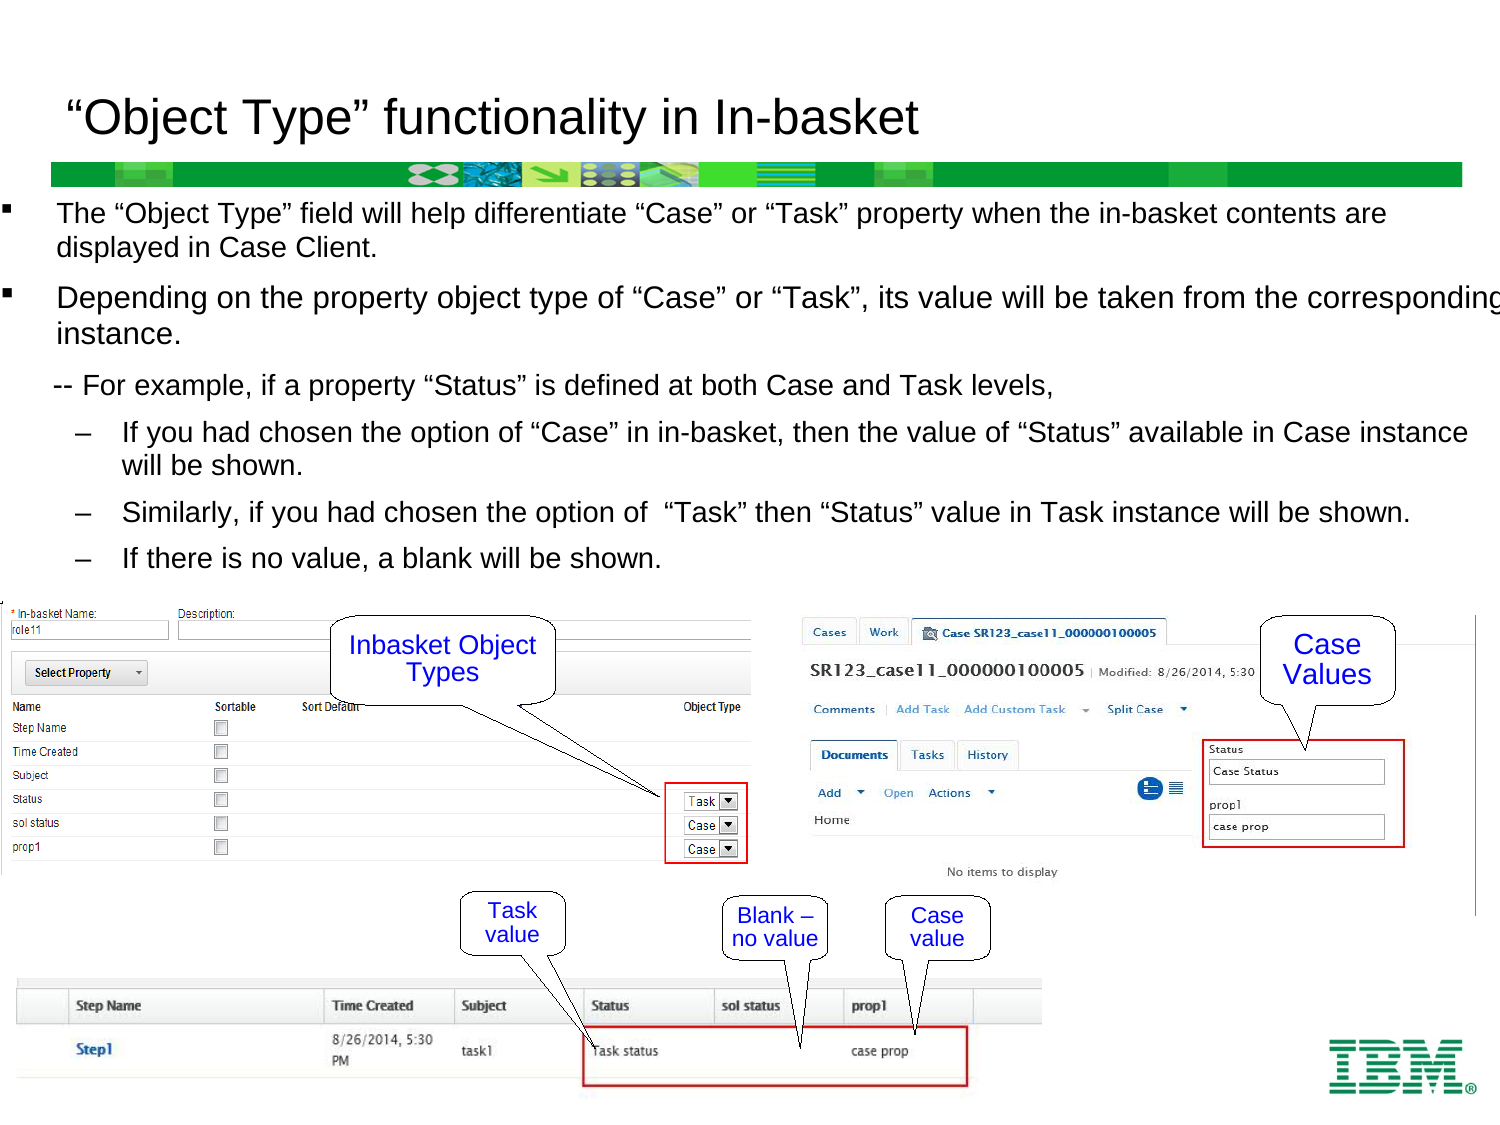

# “Object Type” functionality in In-basket
The “Object Type” field will help differentiate “Case” or “Task” property when the in-basket contents are displayed in Case Client.
Depending on the property object type of “Case” or “Task”, its value will be taken from the corresponding instance.
 -- For example, if a property “Status” is defined at both Case and Task levels,
If you had chosen the option of “Case” in in-basket, then the value of “Status” available in Case instance will be shown.
Similarly, if you had chosen the option of “Task” then “Status” value in Task instance will be shown.
If there is no value, a blank will be shown.
Inbasket Object Types
Case Values
Task value
Blank – no value
Case value
12